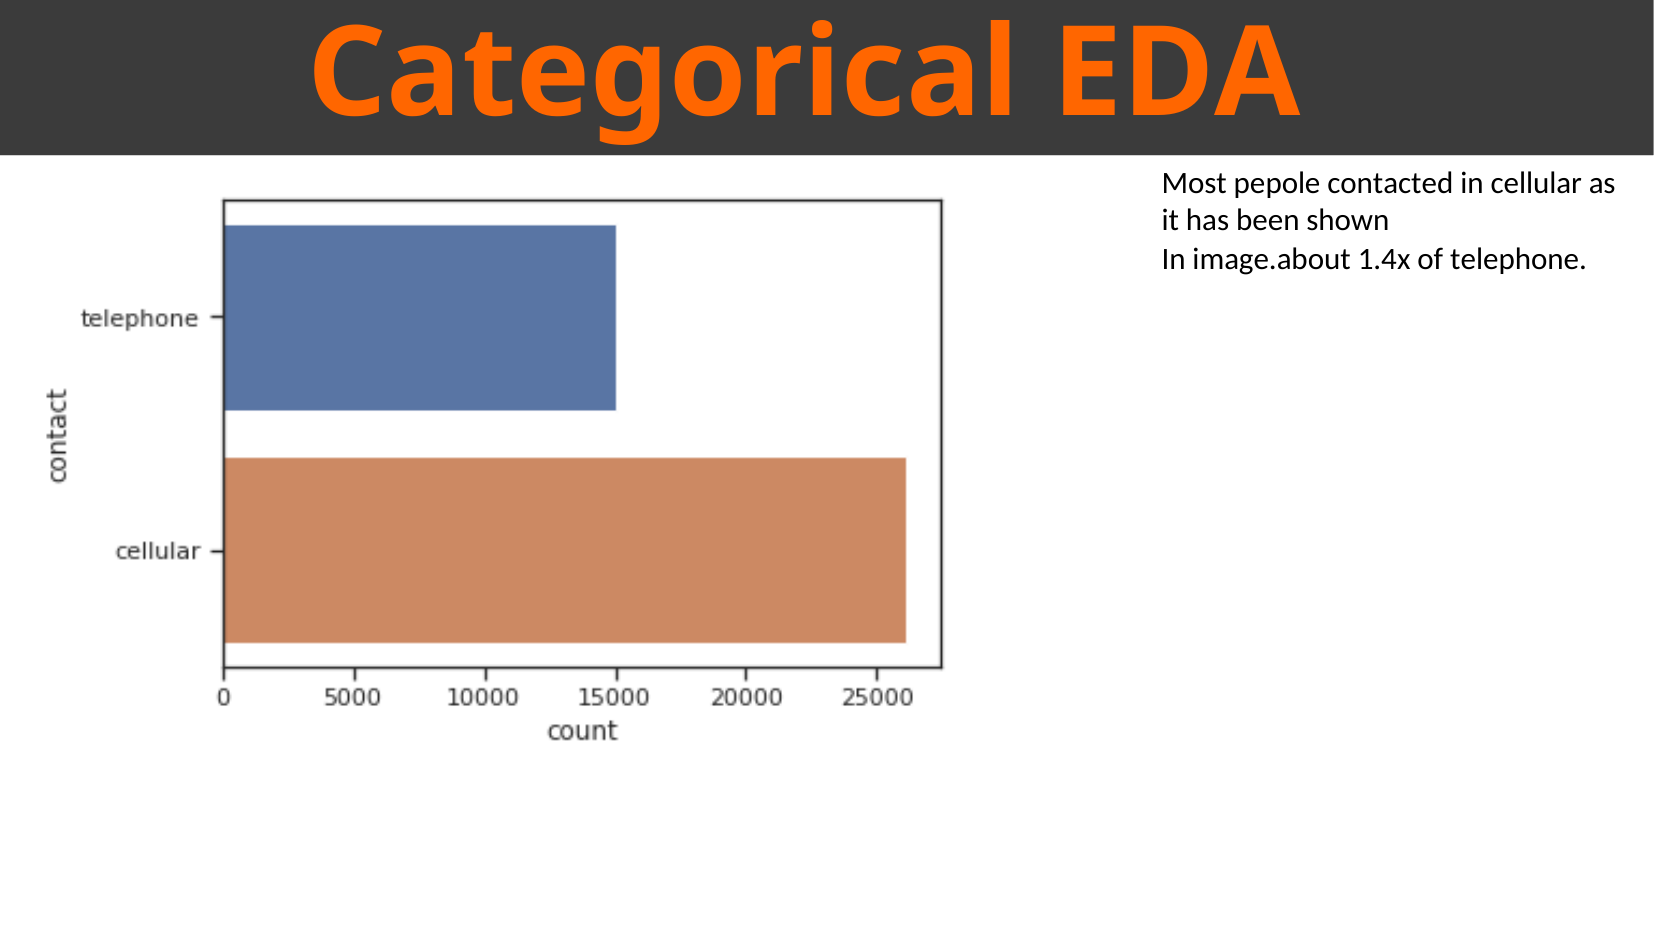

Profit Analysis
 Categorical EDA
Most pepole contacted in cellular as it has been shown
In image.about 1.4x of telephone.